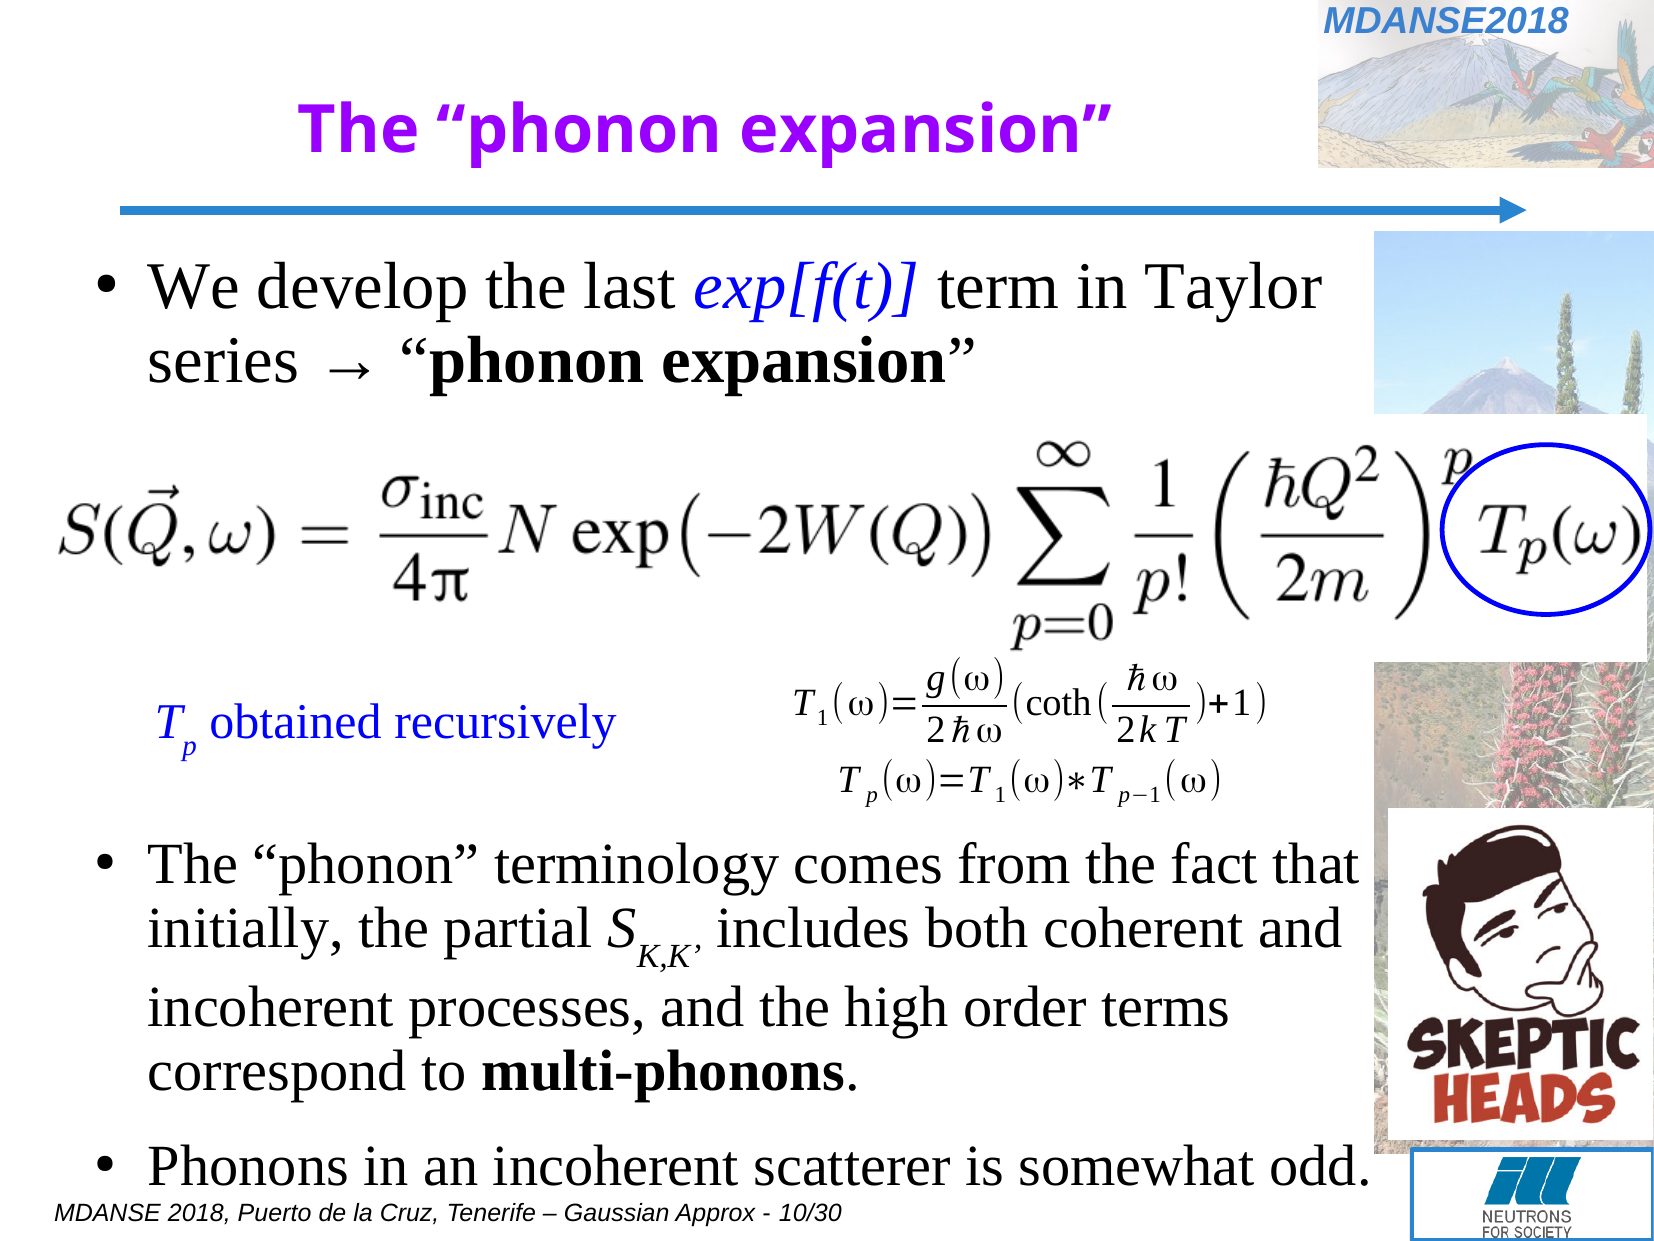

# The “phonon expansion”
We develop the last exp[f(t)] term in Taylor series → “phonon expansion”
The “phonon” terminology comes from the fact that initially, the partial SK,K’ includes both coherent and incoherent processes, and the high order terms correspond to multi-phonons.
Phonons in an incoherent scatterer is somewhat odd.
Tp obtained recursively